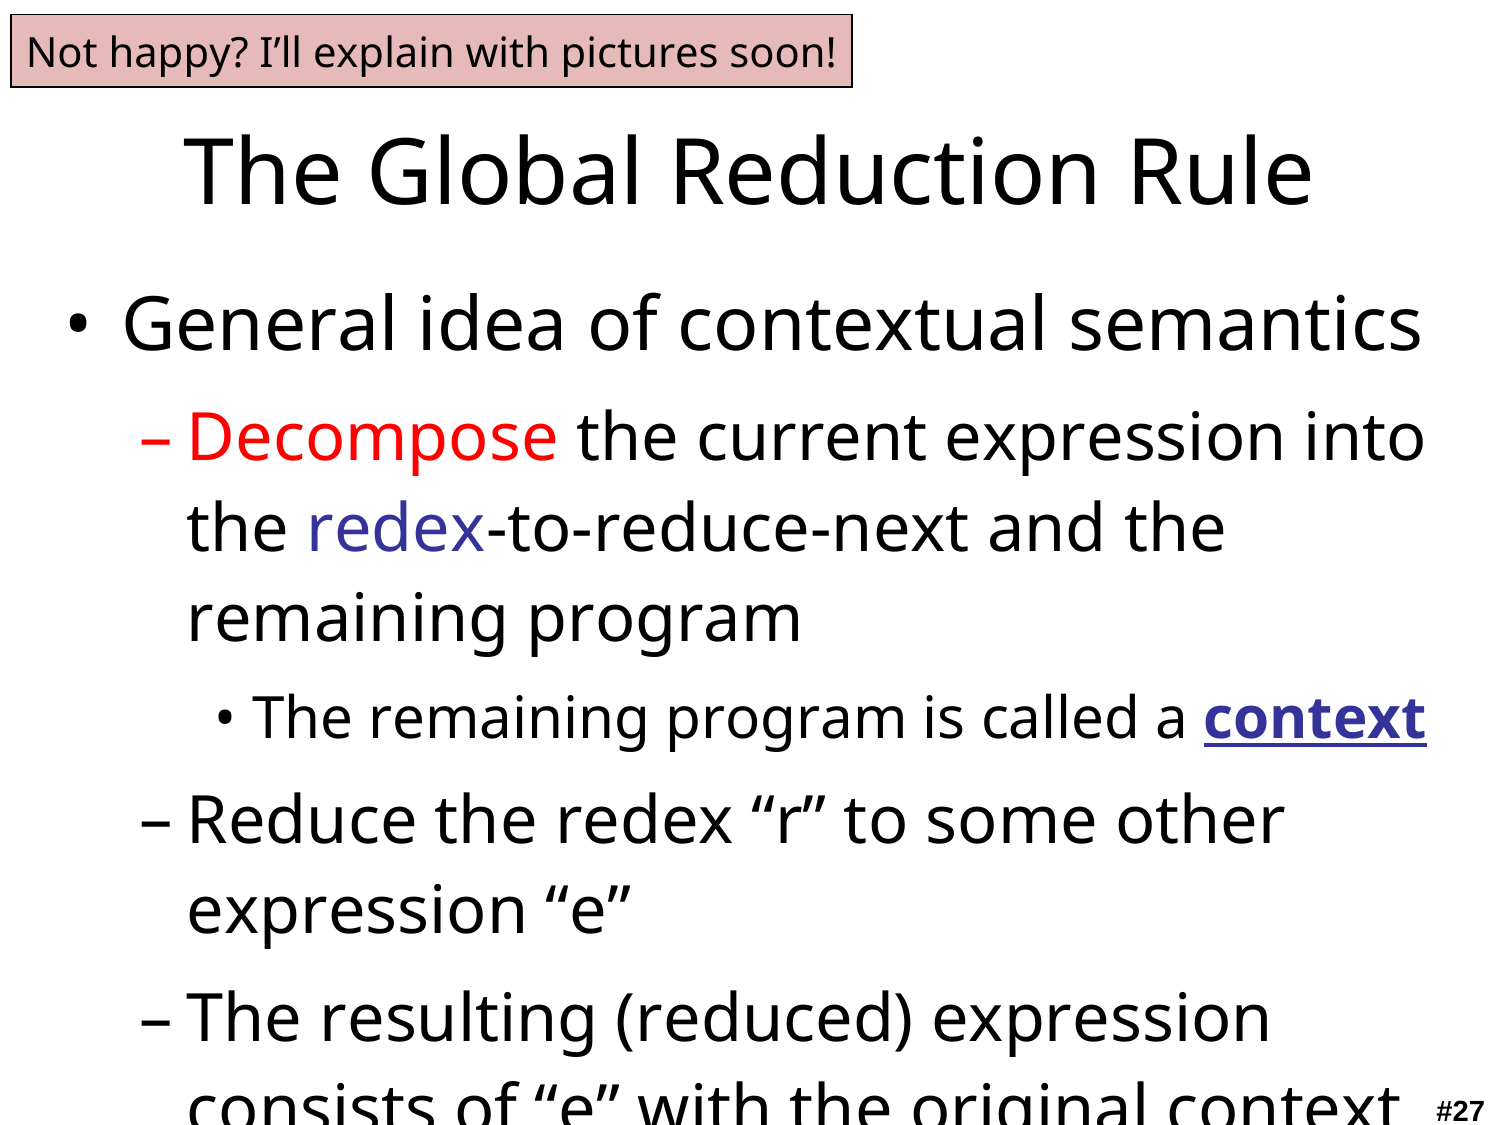

Not happy? I’ll explain with pictures soon!
# The Global Reduction Rule
General idea of contextual semantics
Decompose the current expression into the redex-to-reduce-next and the remaining program
The remaining program is called a context
Reduce the redex “r” to some other expression “e”
The resulting (reduced) expression consists of “e” with the original context
27